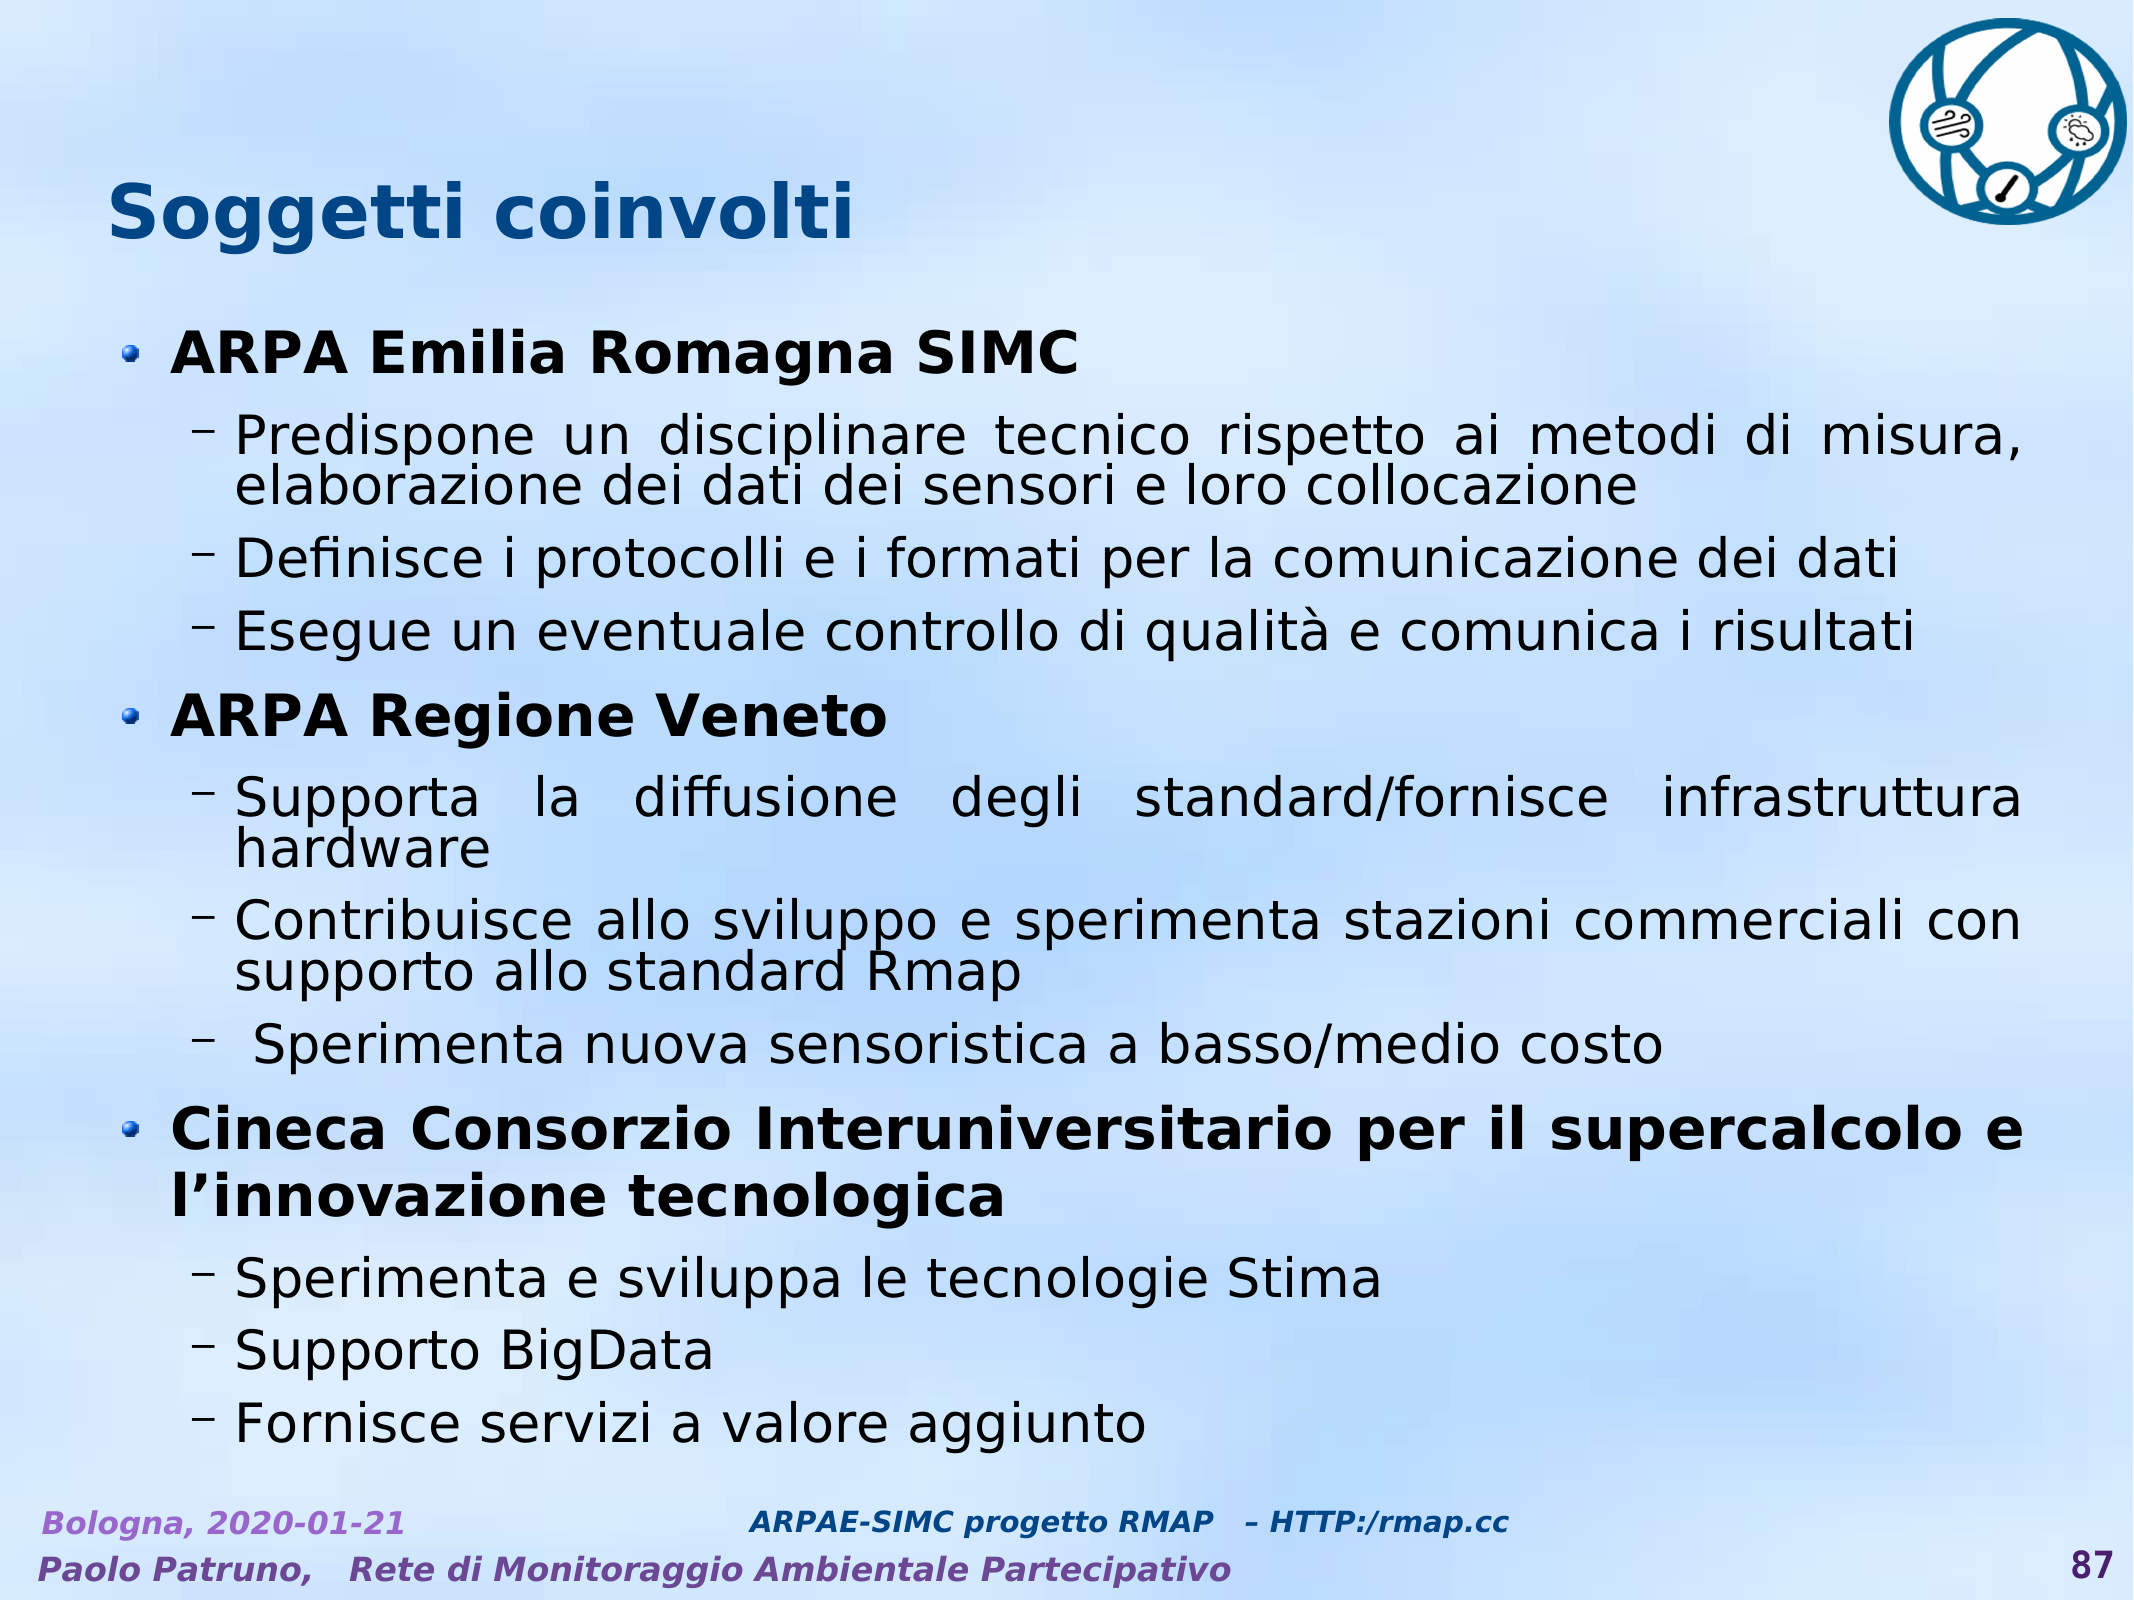

# Soggetti coinvolti
ARPA Emilia Romagna SIMC
Predispone un disciplinare tecnico rispetto ai metodi di misura, elaborazione dei dati dei sensori e loro collocazione
Definisce i protocolli e i formati per la comunicazione dei dati
Esegue un eventuale controllo di qualità e comunica i risultati
ARPA Regione Veneto
Supporta la diffusione degli standard/fornisce infrastruttura hardware
Contribuisce allo sviluppo e sperimenta stazioni commerciali con supporto allo standard Rmap
 Sperimenta nuova sensoristica a basso/medio costo
Cineca Consorzio Interuniversitario per il supercalcolo e l’innovazione tecnologica
Sperimenta e sviluppa le tecnologie Stima
Supporto BigData
Fornisce servizi a valore aggiunto